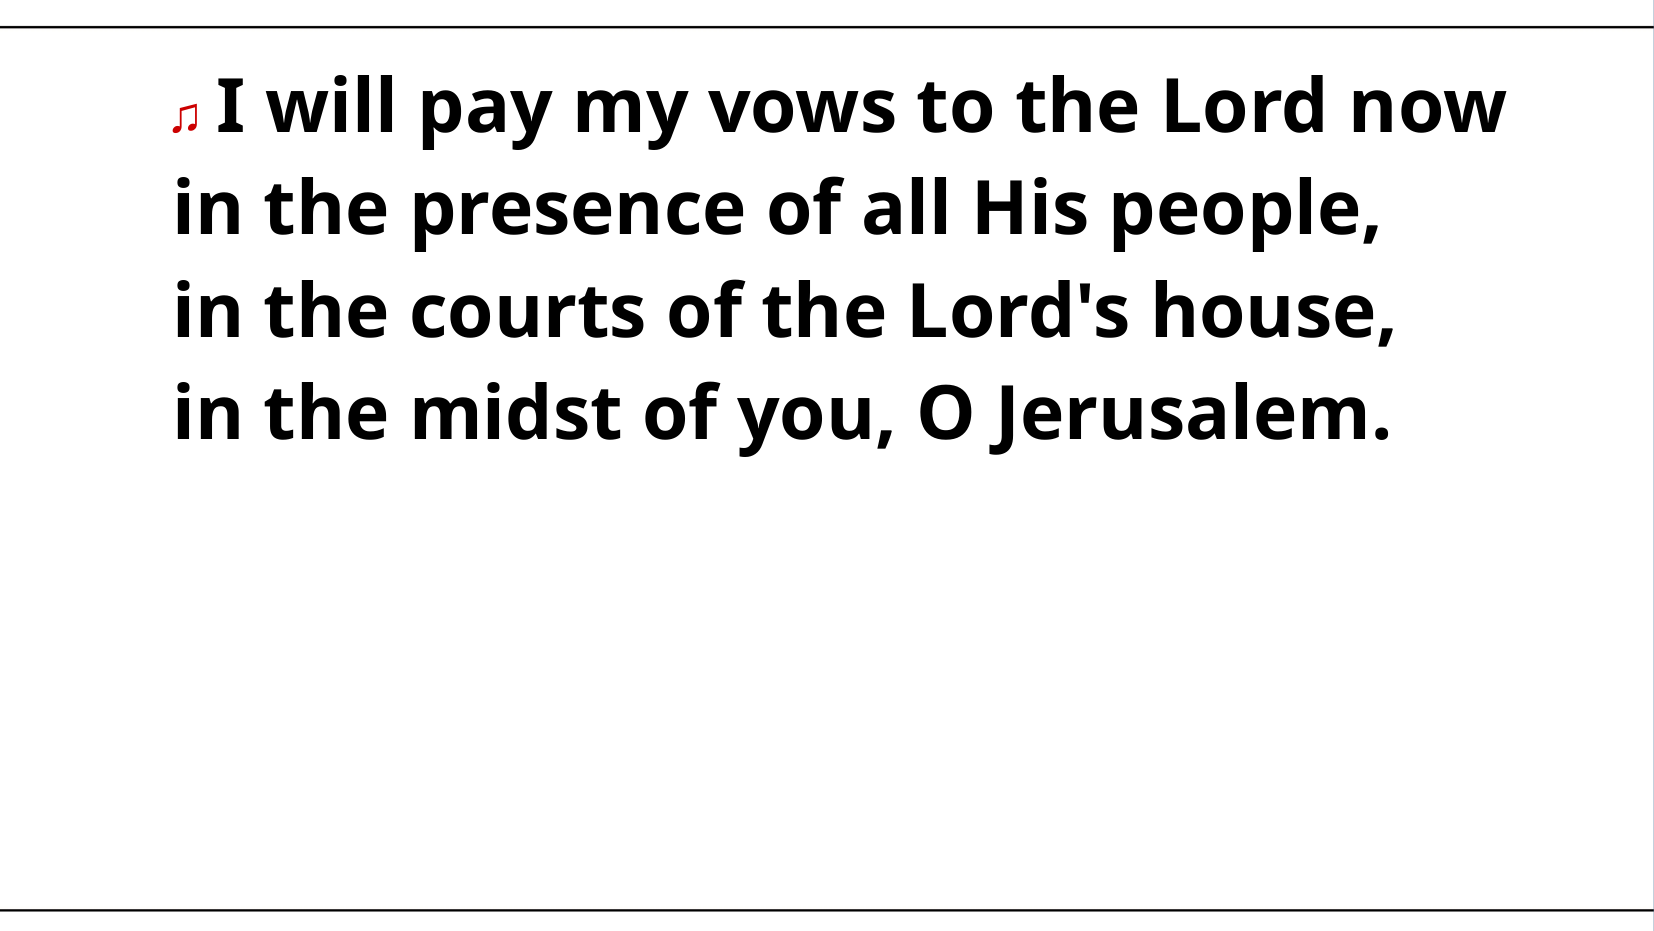

♫ I will pay my vows to the Lord now
 in the presence of all His people,
 in the courts of the Lord's house,
 in the midst of you, O Jerusalem.